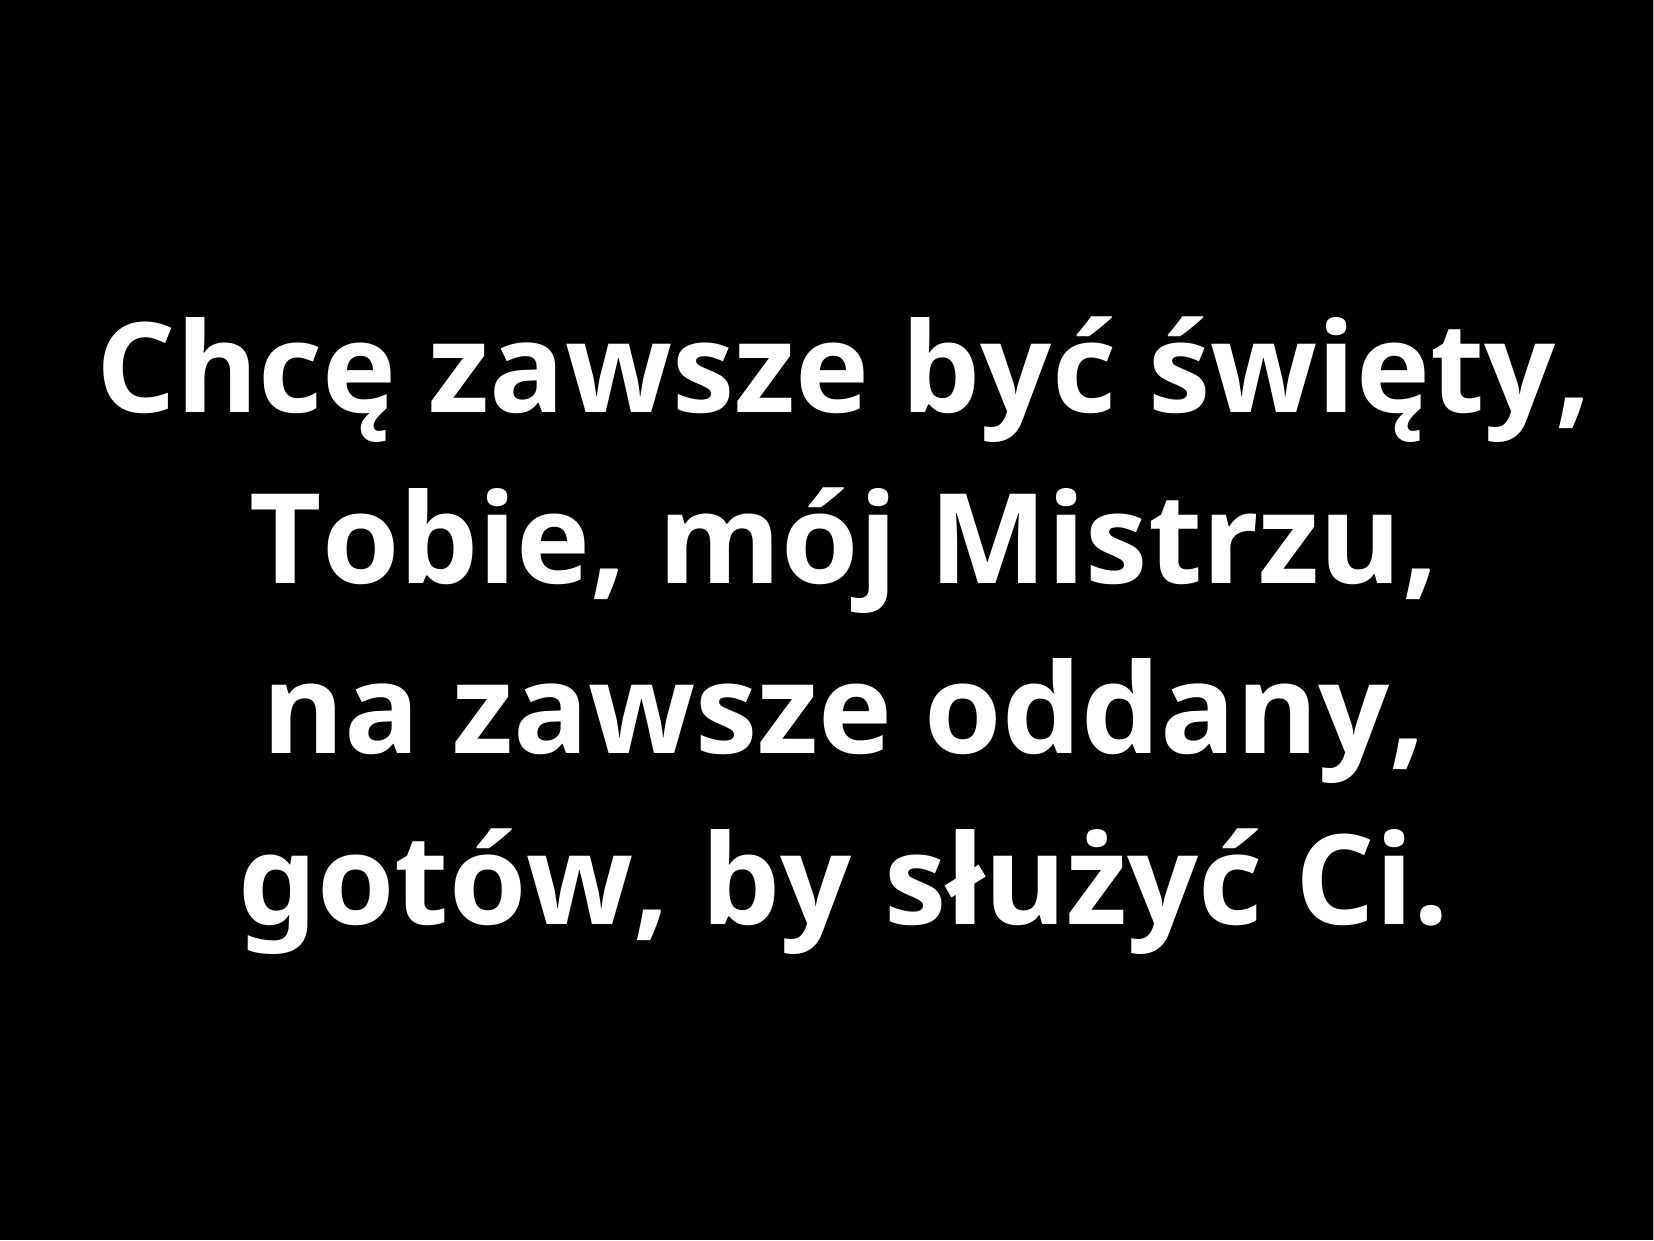

# Chcę zawsze być święty,
Tobie, mój Mistrzu,
na zawsze oddany,
gotów, by służyć Ci.